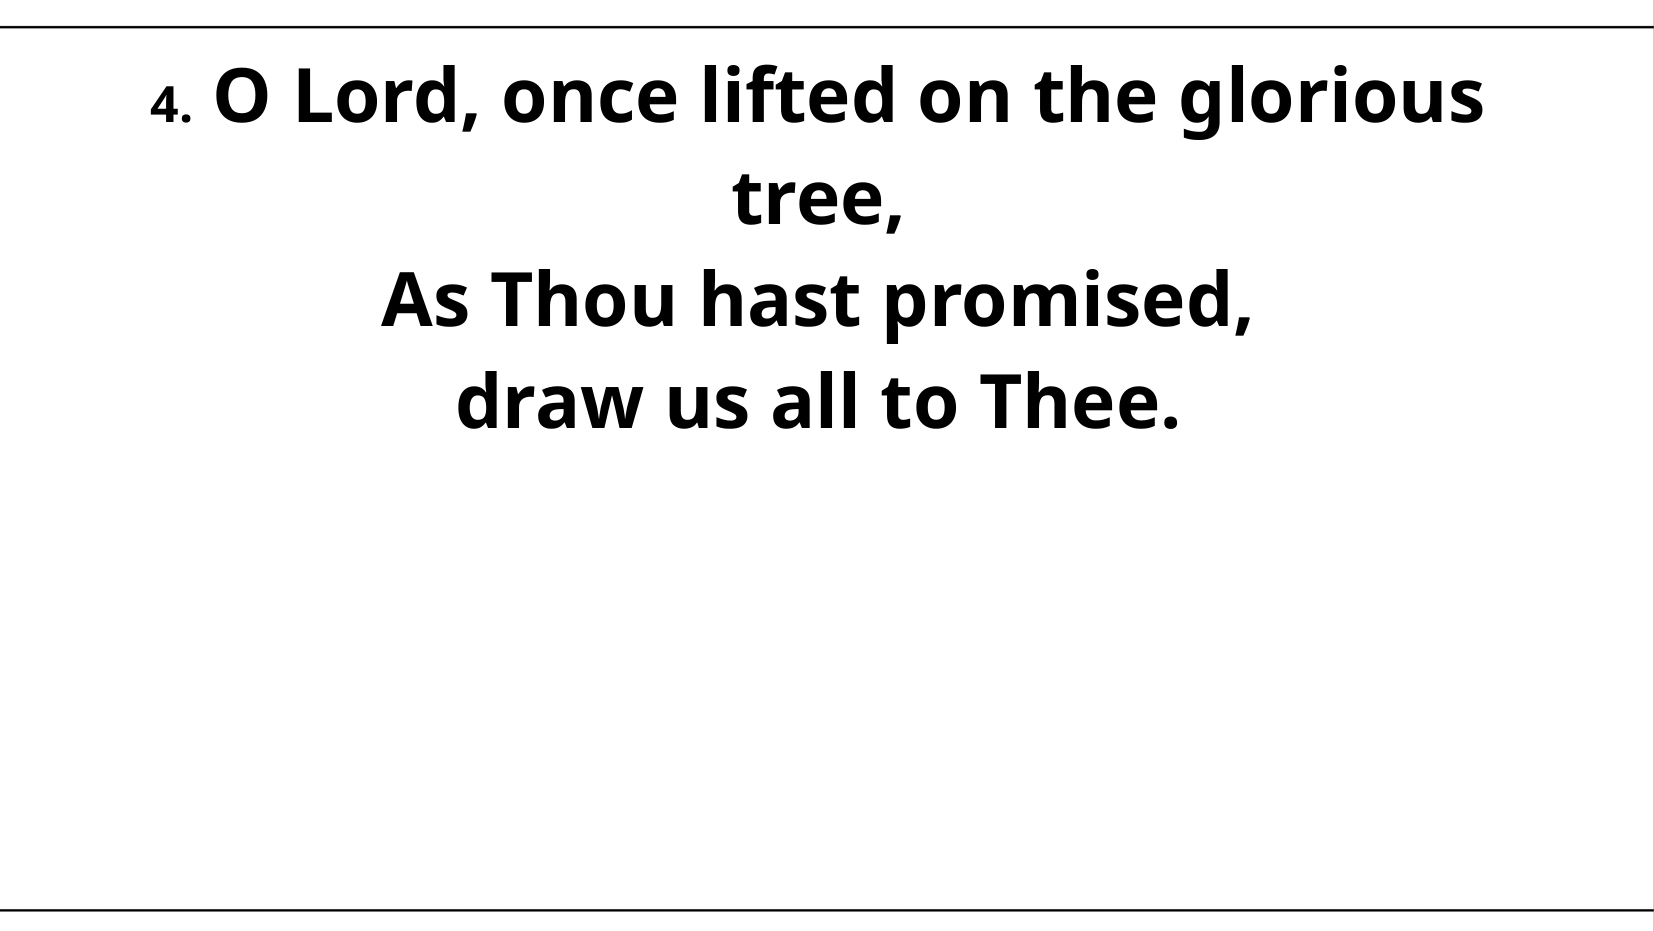

4. O Lord, once lifted on the glorious tree,
As Thou hast promised,
draw us all to Thee.